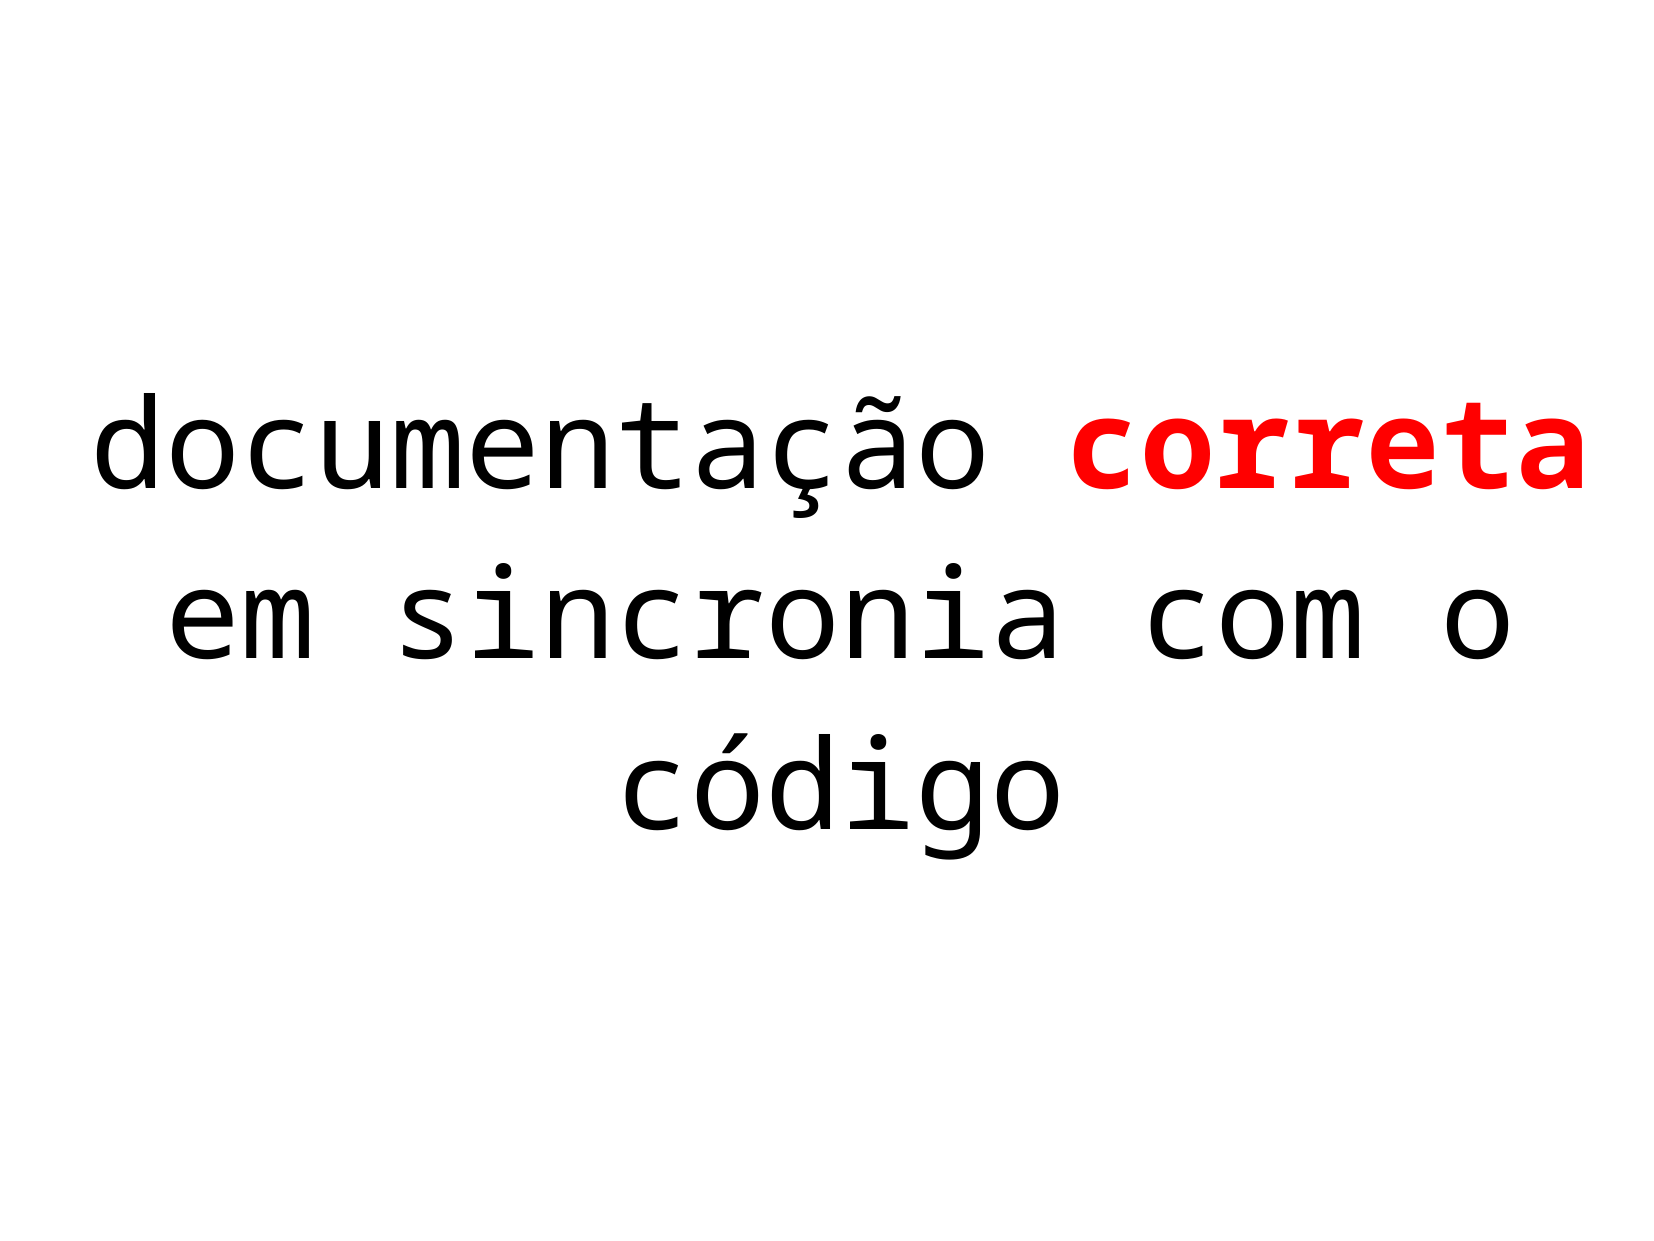

documentação correta em sincronia com o código